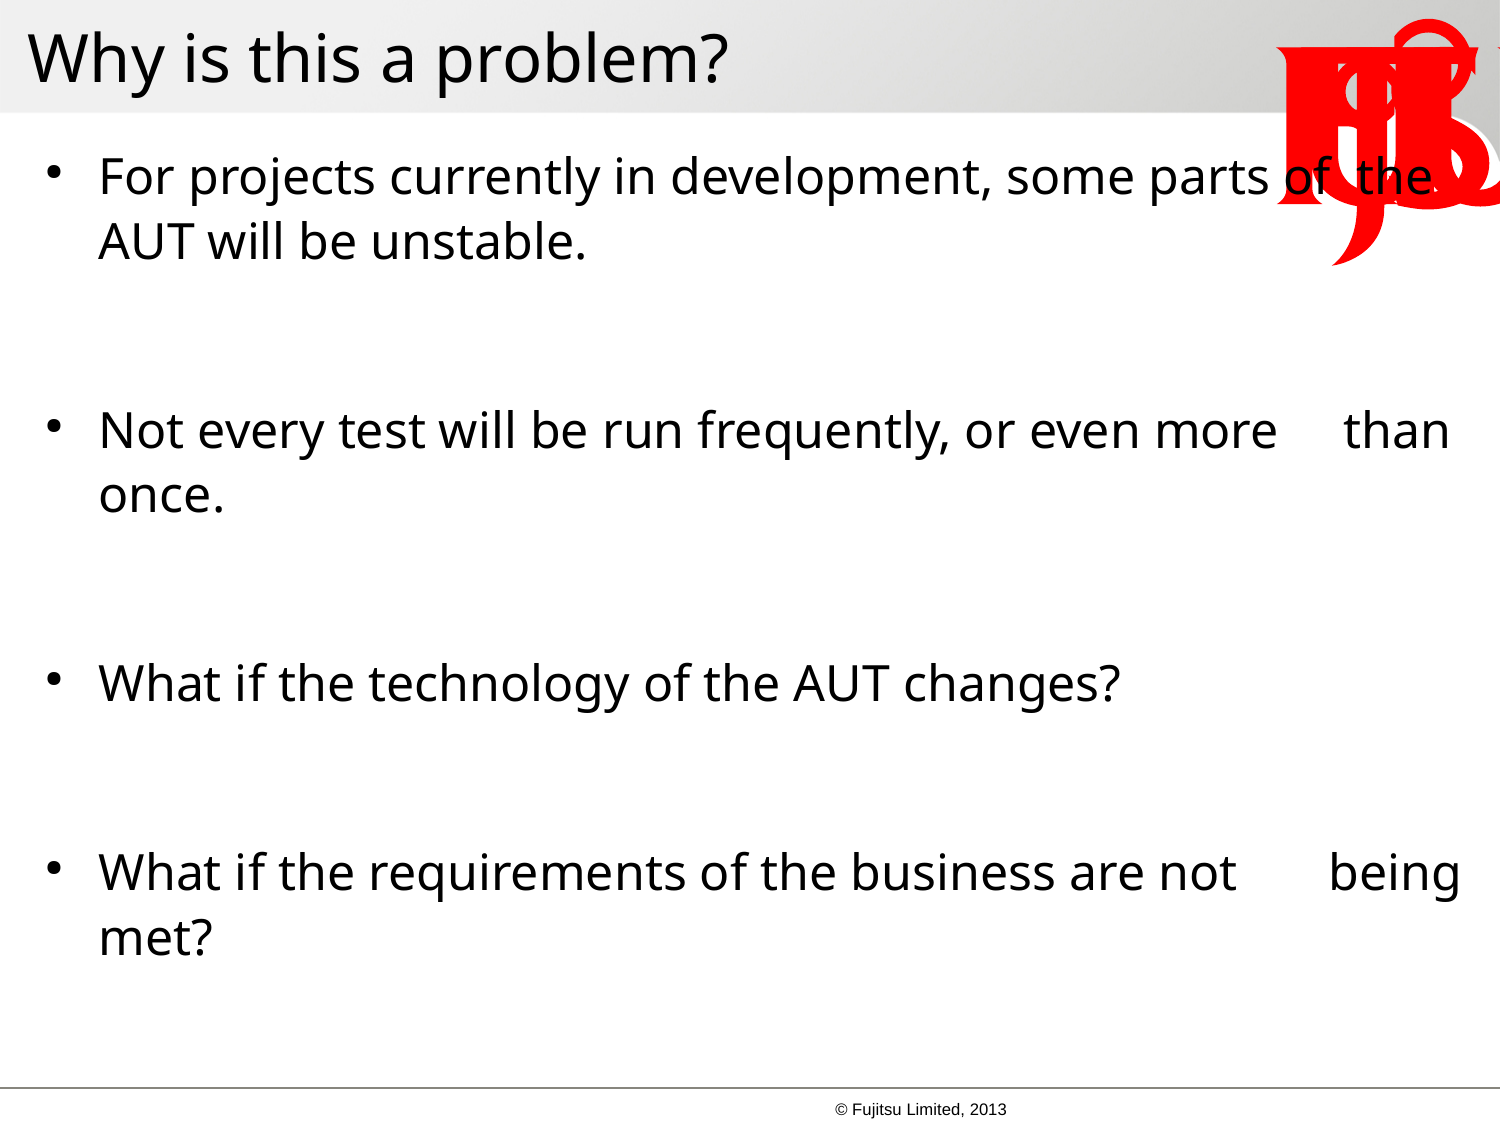

# Why is this a problem?
For projects currently in development, some parts of the AUT will be unstable.
Not every test will be run frequently, or even more than once.
What if the technology of the AUT changes?
What if the requirements of the business are not being met?